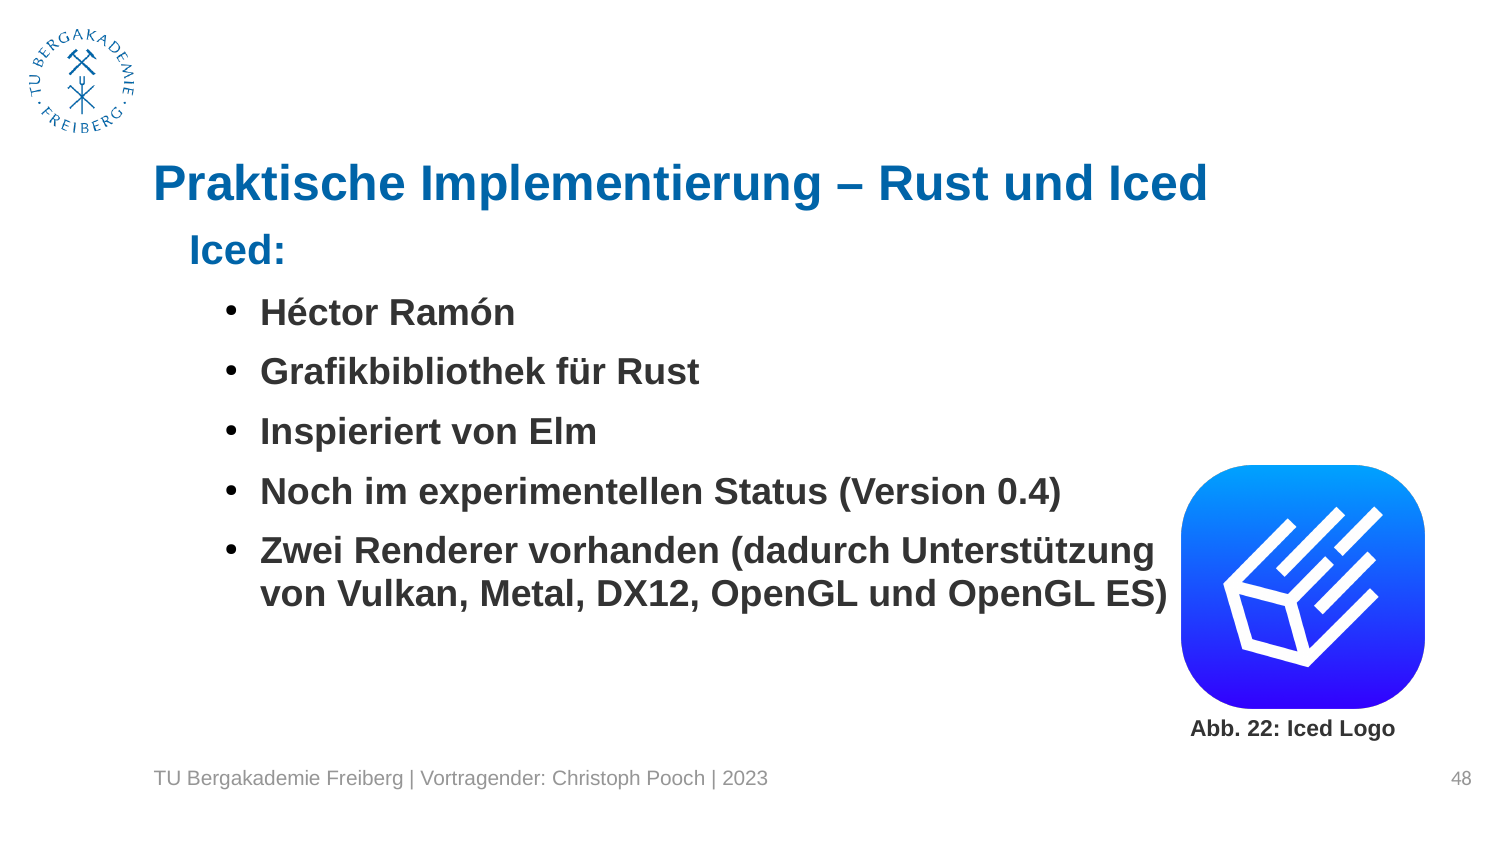

# Praktische Implementierung – Rust und Iced
Iced:
Héctor Ramón
Grafikbibliothek für Rust
Inspieriert von Elm
Noch im experimentellen Status (Version 0.4)
Zwei Renderer vorhanden (dadurch Unterstützung von Vulkan, Metal, DX12, OpenGL und OpenGL ES)
Abb. 22: Iced Logo
TU Bergakademie Freiberg | Vortragender: Christoph Pooch | 2023